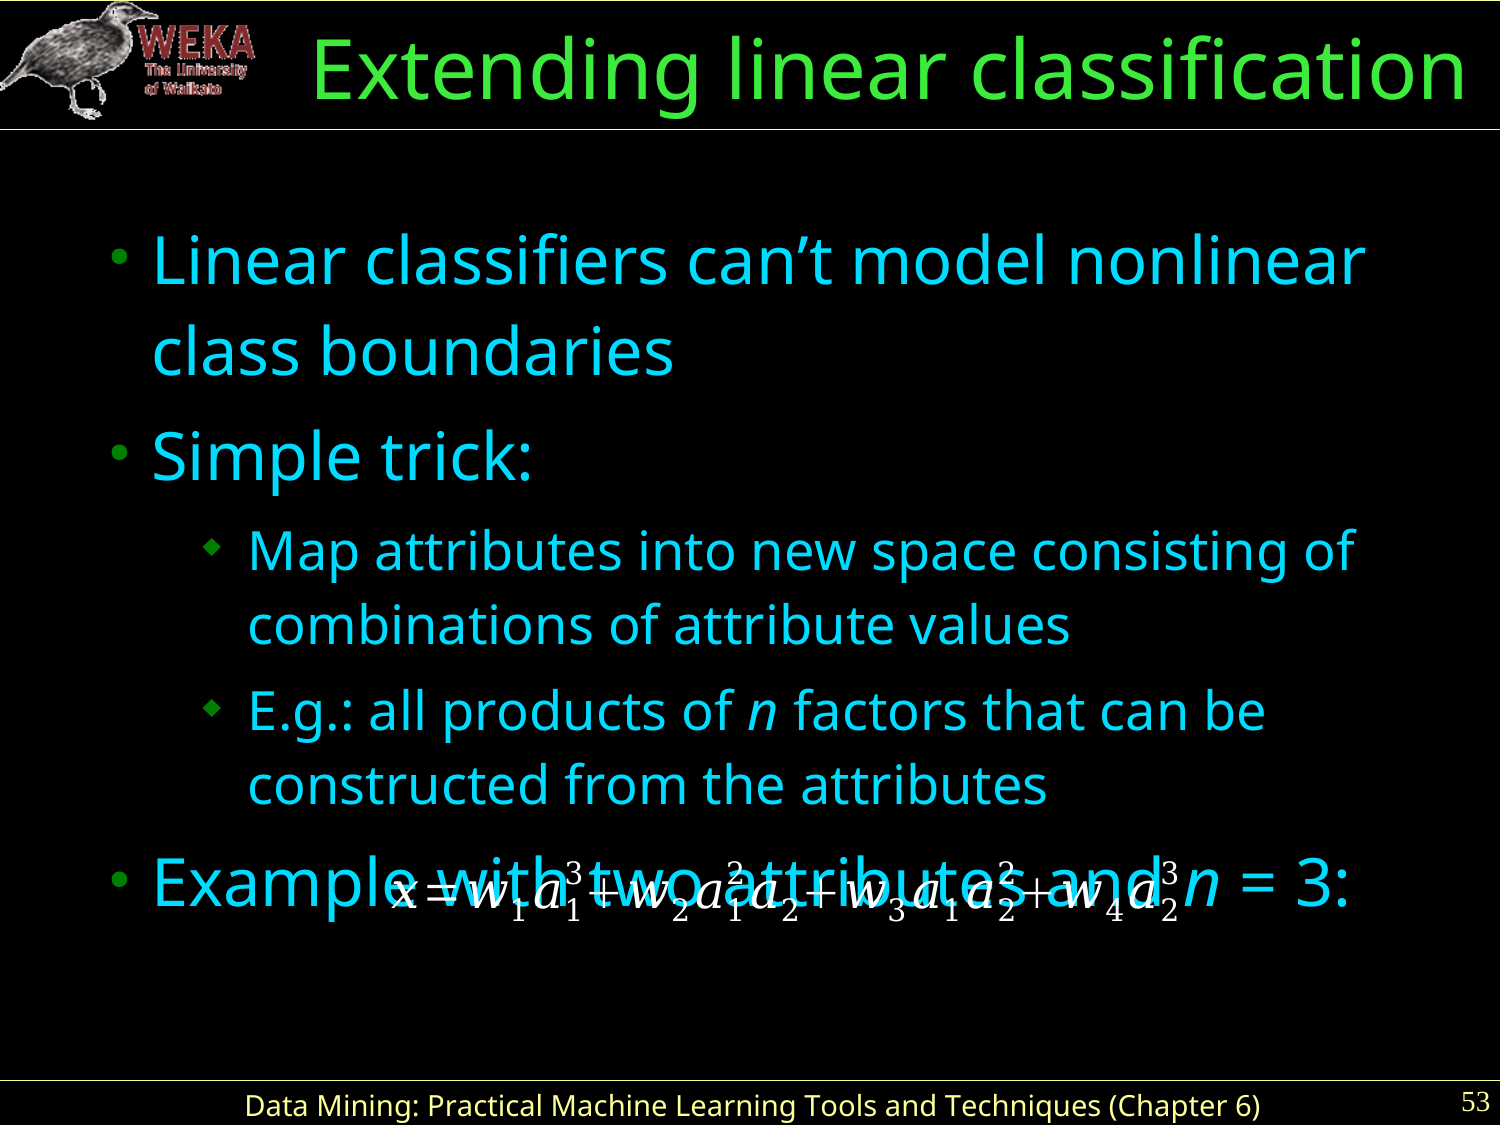

# Extending linear classification
Linear classifiers can’t model nonlinear class boundaries
Simple trick:
Map attributes into new space consisting of combinations of attribute values
E.g.: all products of n factors that can be constructed from the attributes
Example with two attributes and n = 3:
Data Mining: Practical Machine Learning Tools and Techniques (Chapter 6)
53